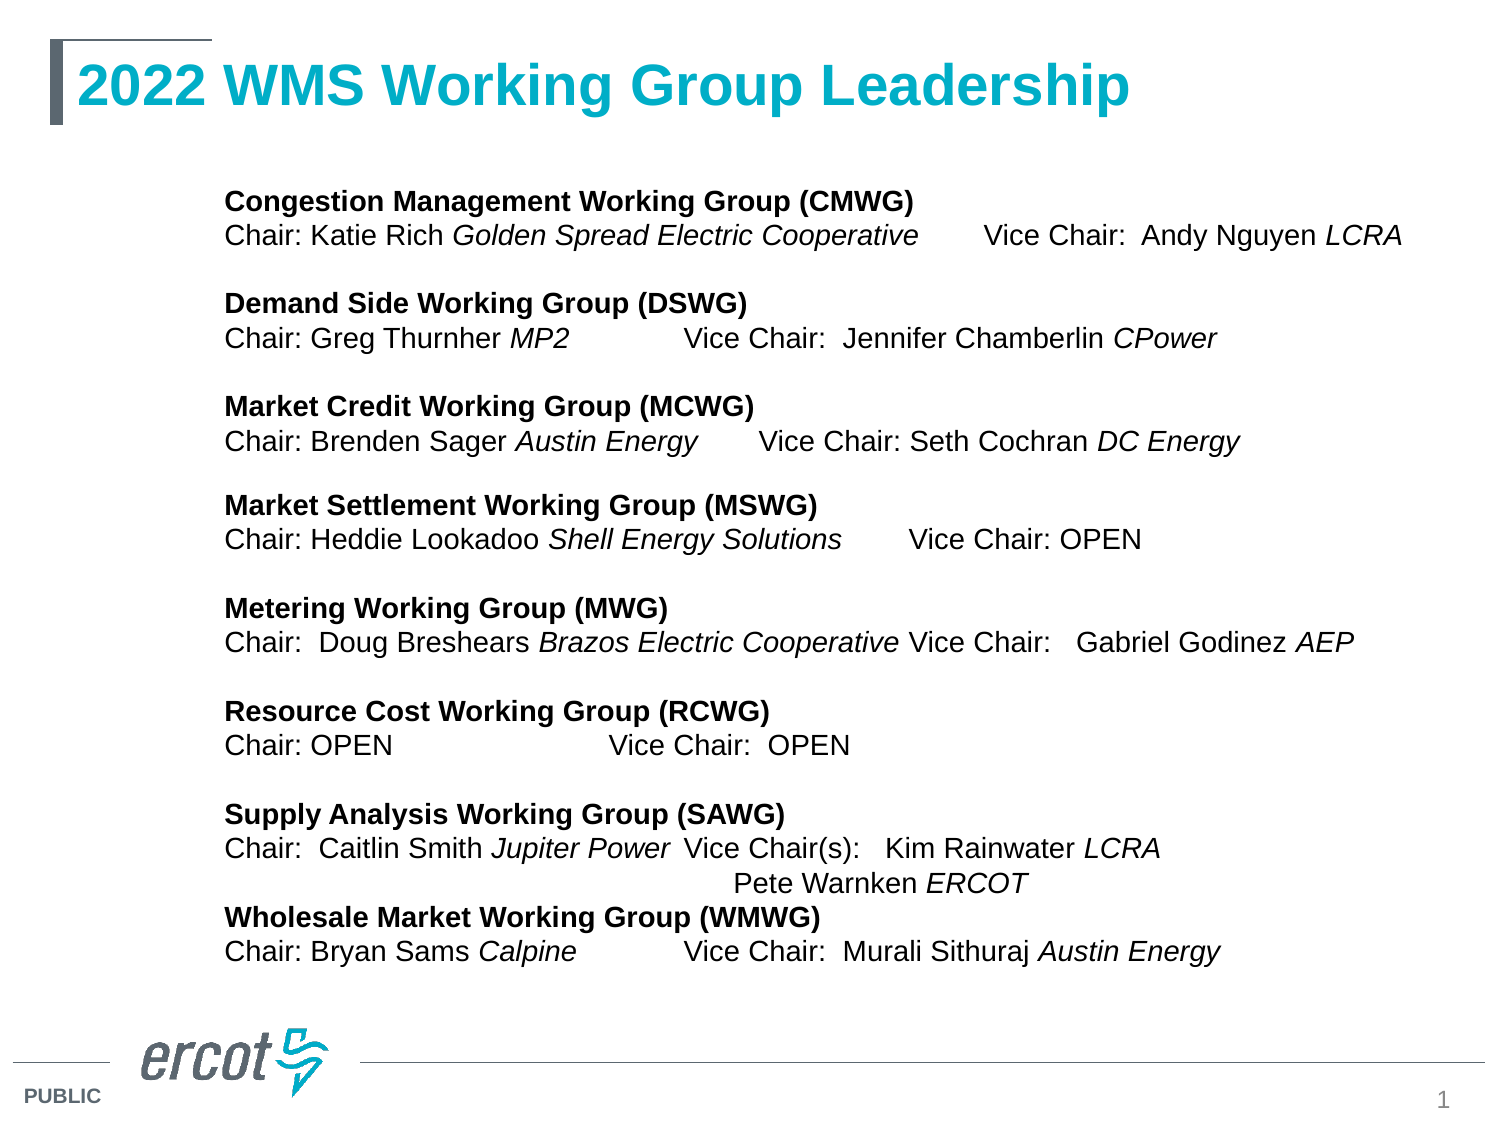

# 2022 WMS Working Group Leadership
Congestion Management Working Group (CMWG)
Chair: Katie Rich Golden Spread Electric Cooperative	Vice Chair: Andy Nguyen LCRA
Demand Side Working Group (DSWG)
Chair: Greg Thurnher MP2		Vice Chair: Jennifer Chamberlin CPower
Market Credit Working Group (MCWG)
Chair: Brenden Sager Austin Energy 	Vice Chair: Seth Cochran DC Energy
Market Settlement Working Group (MSWG)
Chair: Heddie Lookadoo Shell Energy Solutions 	Vice Chair: OPEN
Metering Working Group (MWG)
Chair: Doug Breshears Brazos Electric Cooperative	Vice Chair: Gabriel Godinez AEP
Resource Cost Working Group (RCWG)
Chair: OPEN			Vice Chair: OPEN
Supply Analysis Working Group (SAWG)
Chair: Caitlin Smith Jupiter Power	Vice Chair(s): Kim Rainwater LCRA
						 Pete Warnken ERCOT
Wholesale Market Working Group (WMWG)
Chair: Bryan Sams Calpine		Vice Chair: Murali Sithuraj Austin Energy